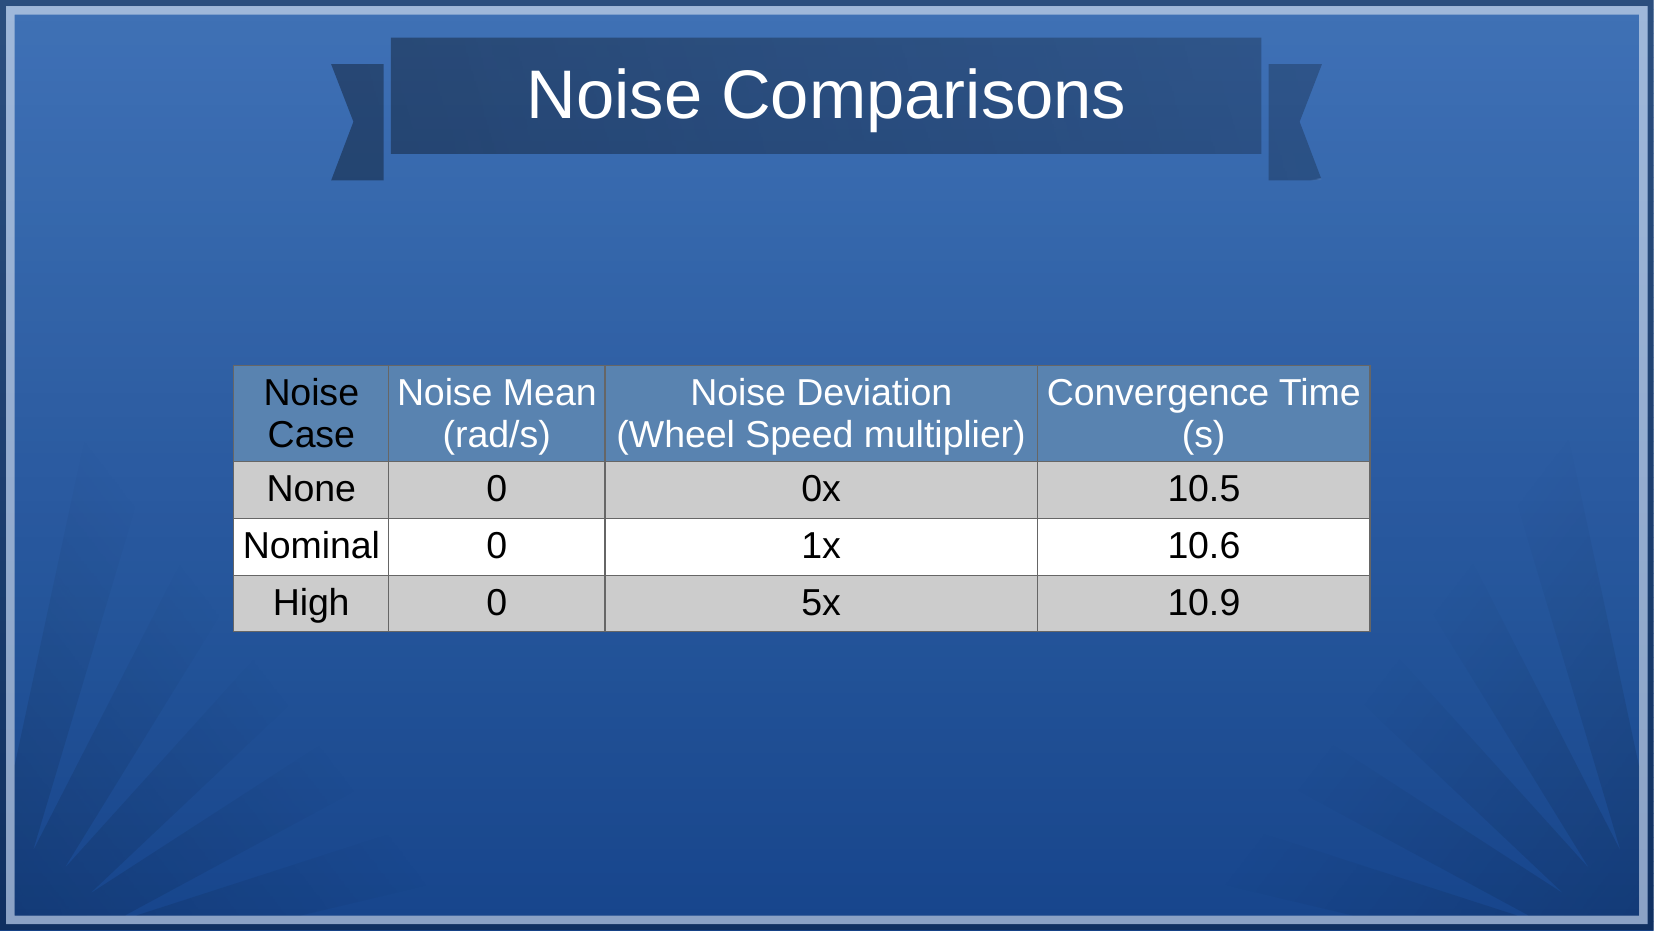

# Noise Comparisons
| Noise Case | Noise Mean (rad/s) | Noise Deviation (Wheel Speed multiplier) | Convergence Time (s) |
| --- | --- | --- | --- |
| None | 0 | 0x | 10.5 |
| Nominal | 0 | 1x | 10.6 |
| High | 0 | 5x | 10.9 |